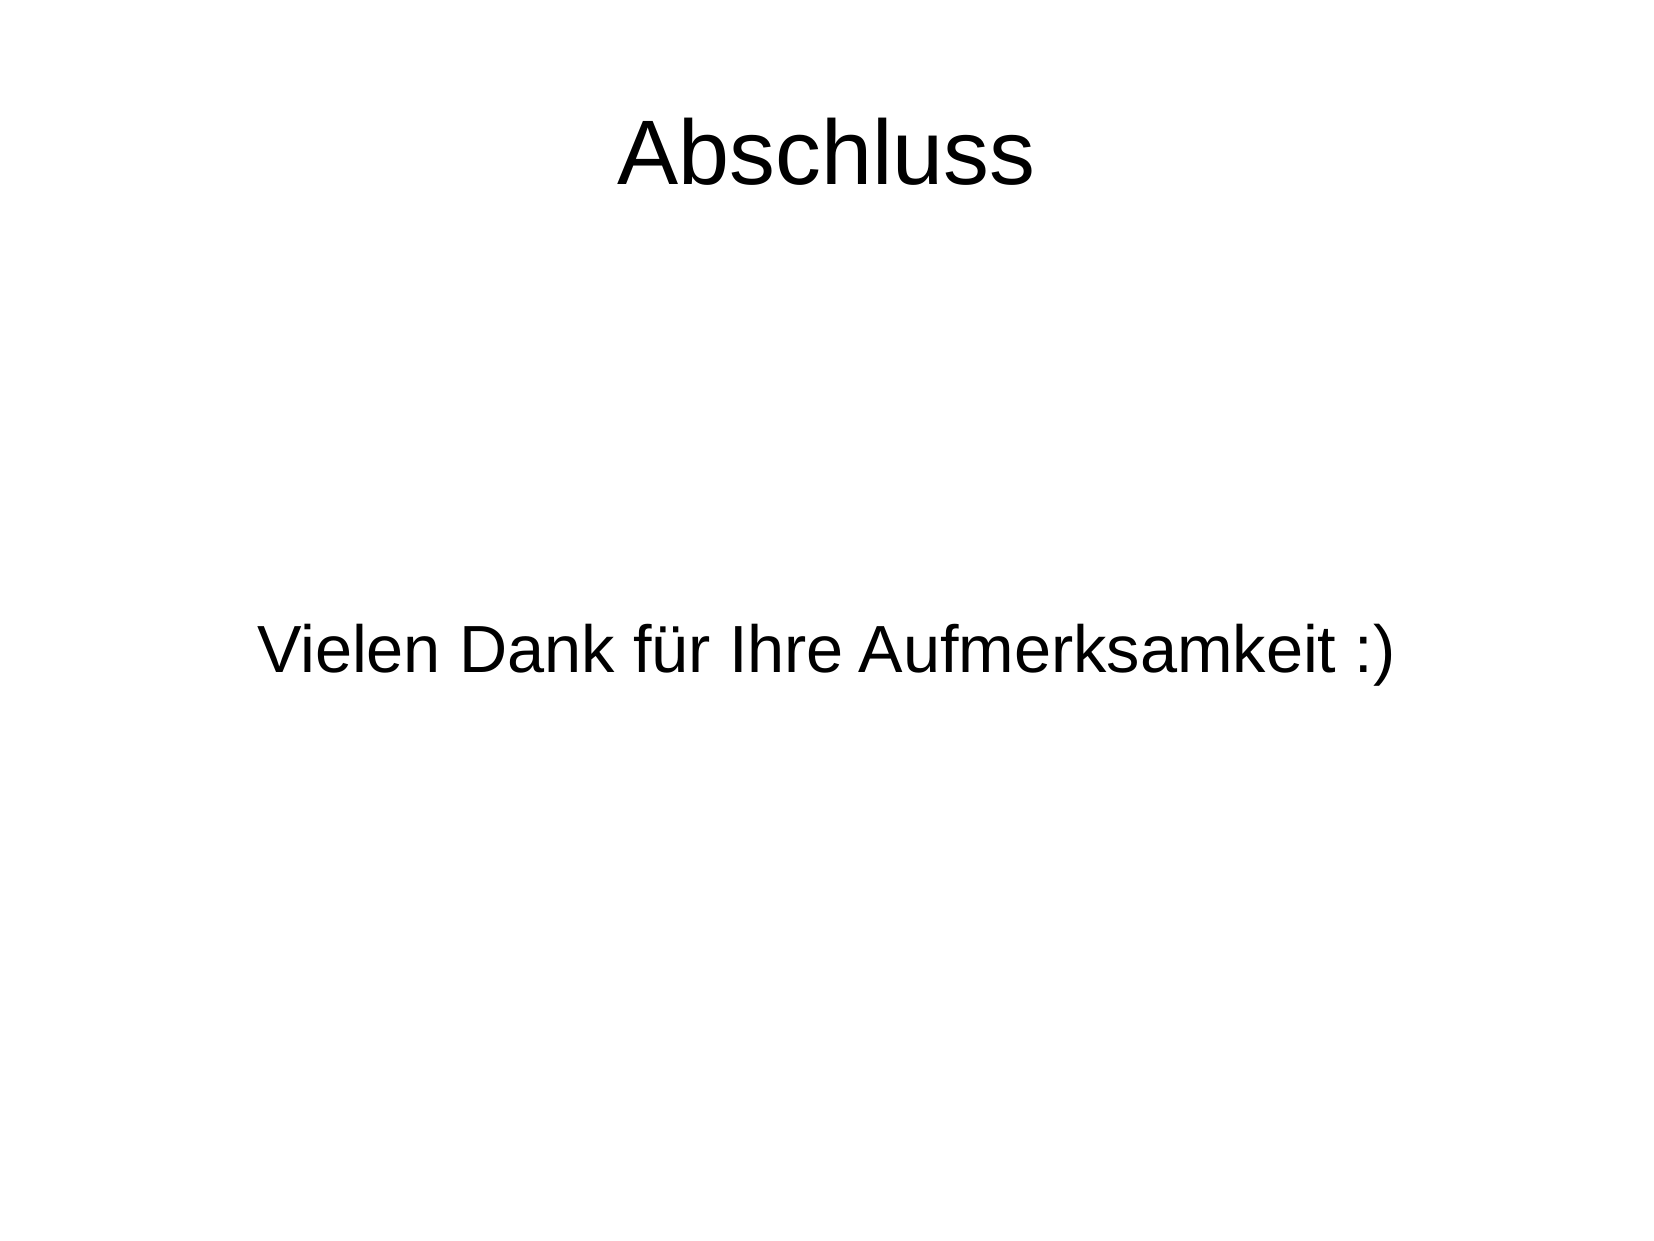

# Abschluss
Vielen Dank für Ihre Aufmerksamkeit :)